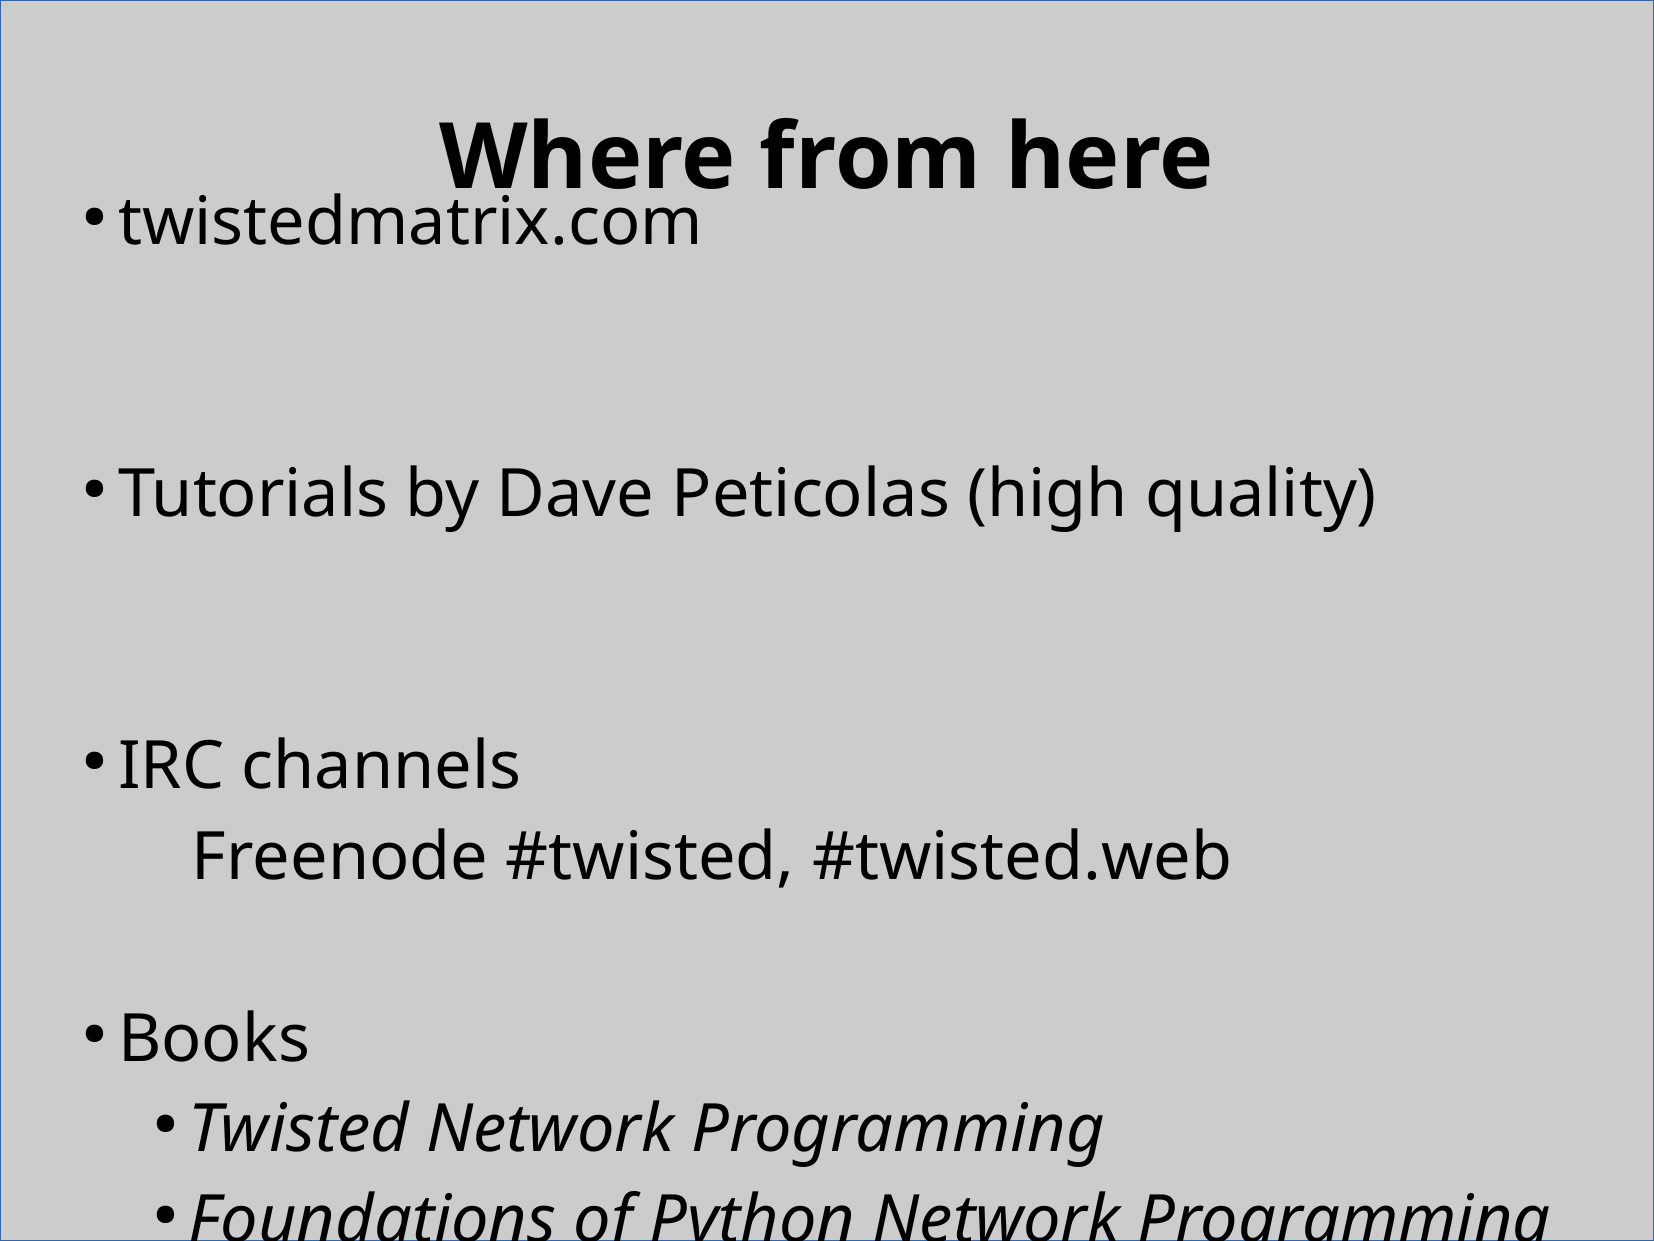

# Where from here
twistedmatrix.com
Tutorials by Dave Peticolas (high quality)
IRC channels
	Freenode #twisted, #twisted.web
Books
Twisted Network Programming
Foundations of Python Network Programming